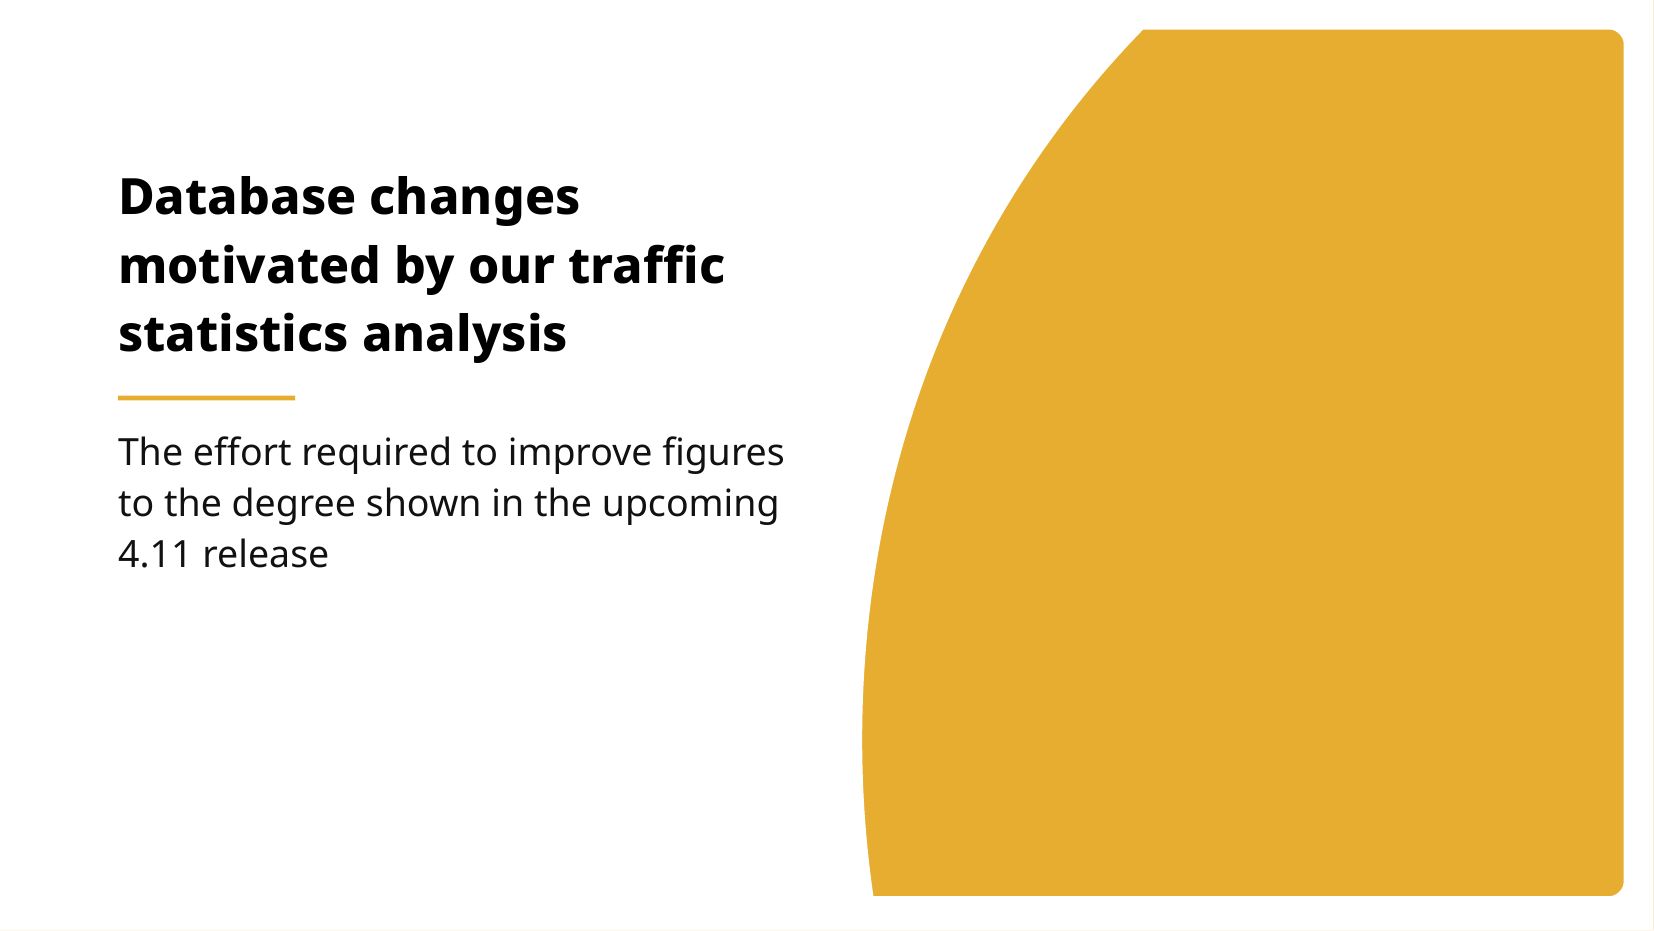

# Database changes motivated by our traffic statistics analysis
The effort required to improve figures to the degree shown in the upcoming 4.11 release